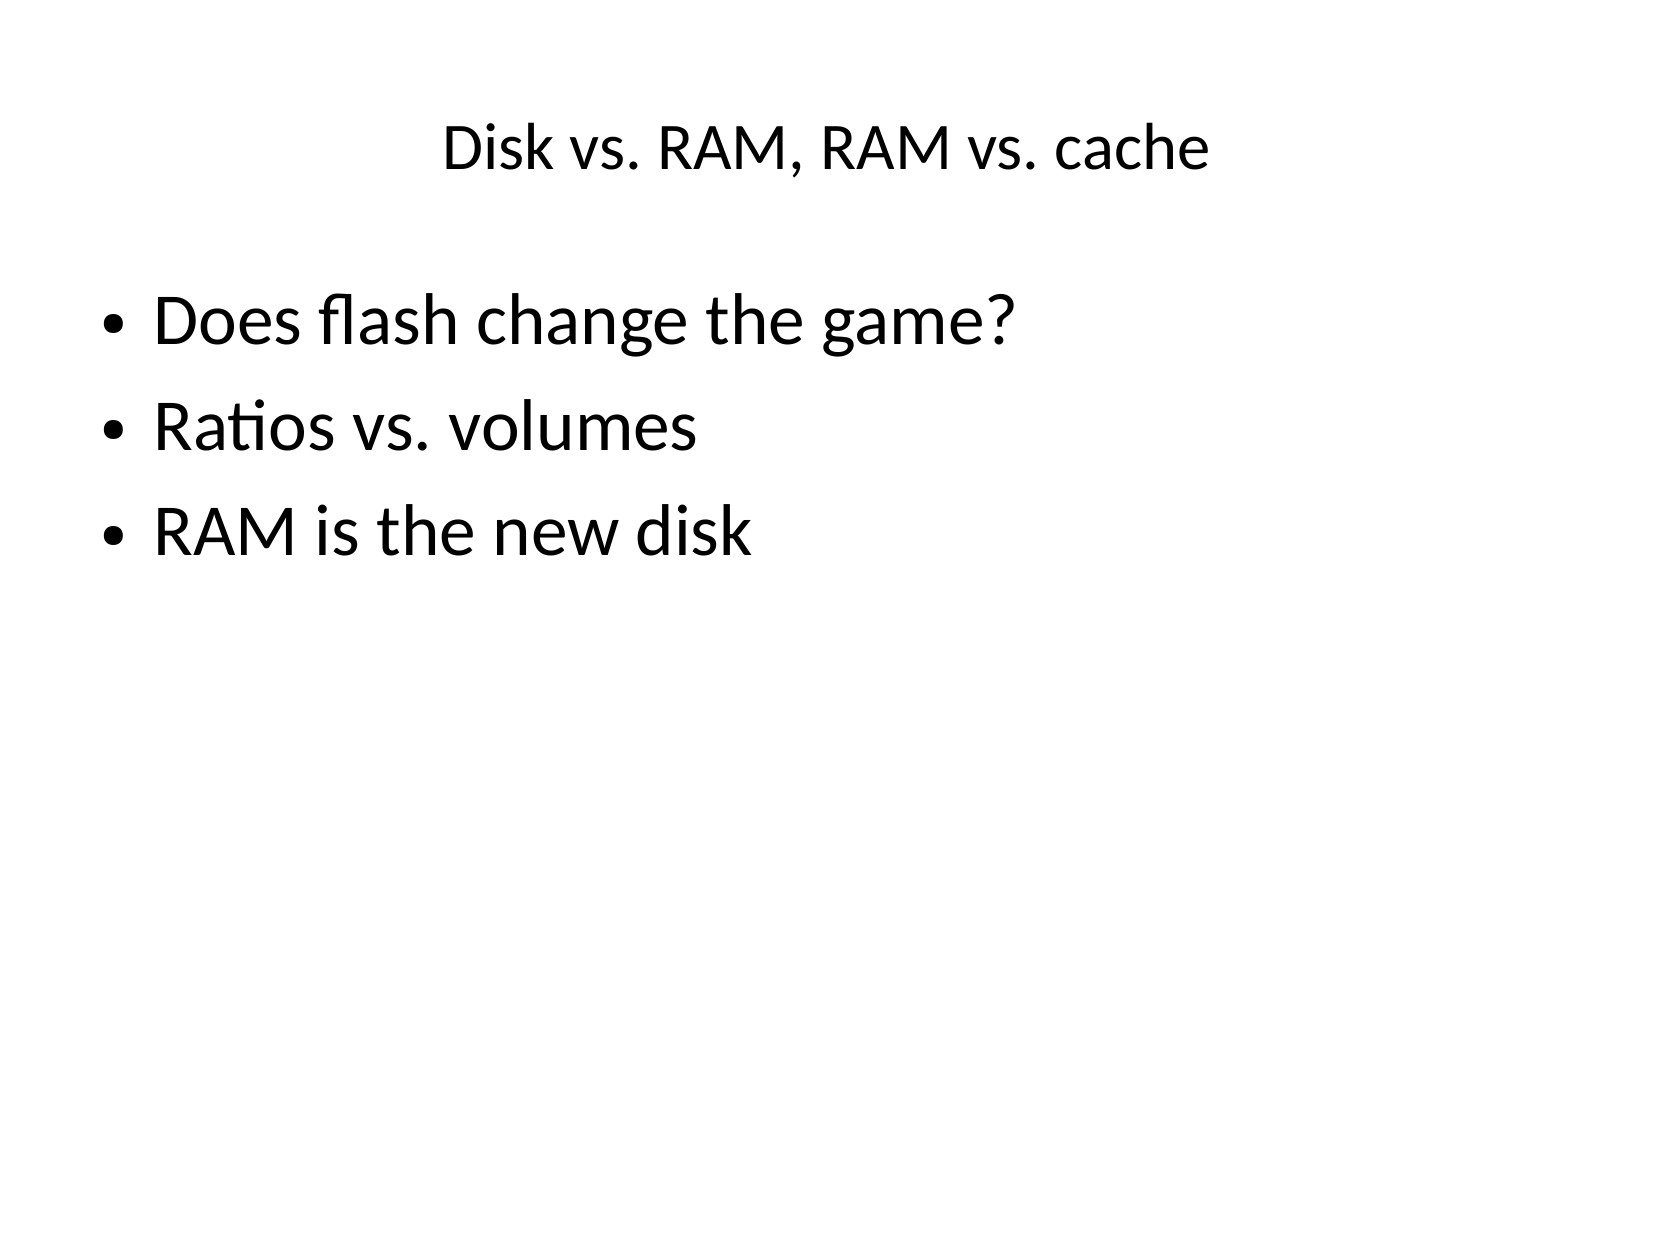

# Disk vs. RAM, RAM vs. cache
Does flash change the game?
Ratios vs. volumes
RAM is the new disk